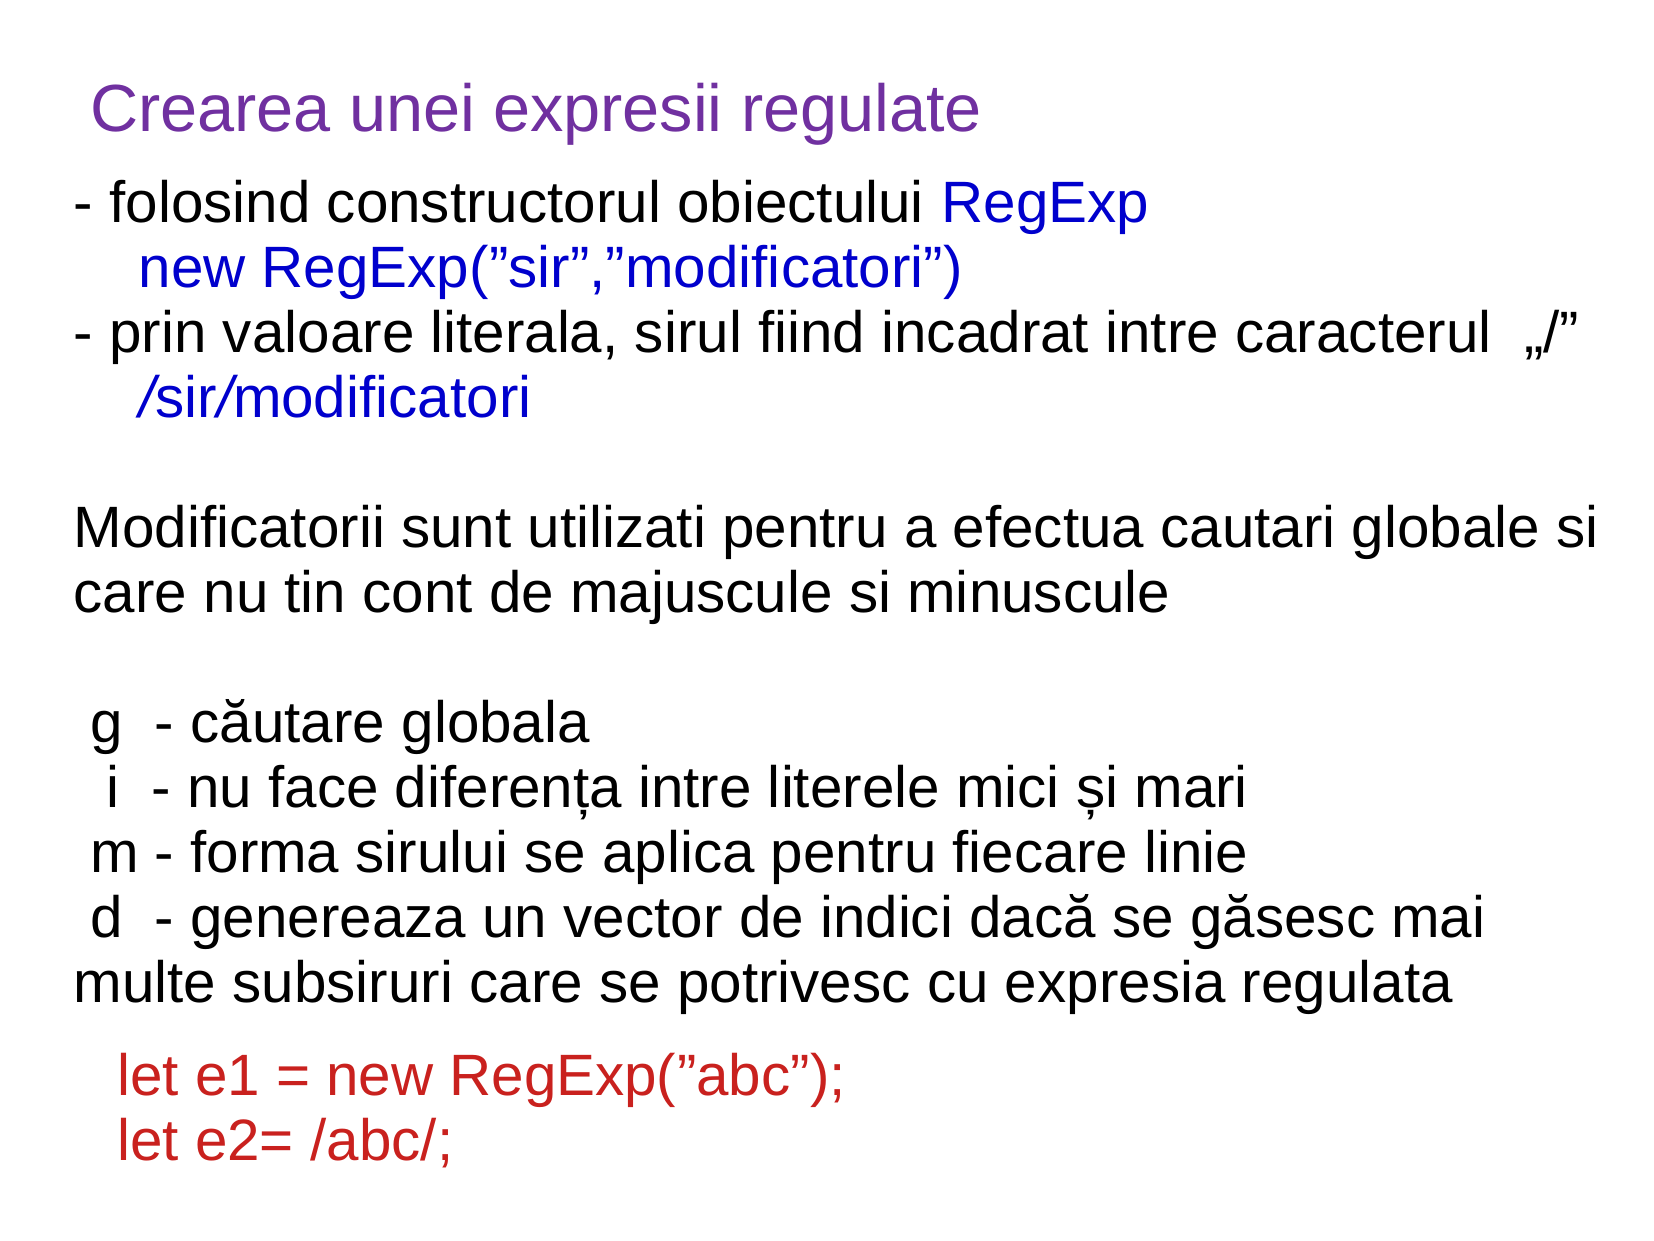

Crearea unei expresii regulate
- folosind constructorul obiectului RegExp
 new RegExp(”sir”,”modificatori”)
- prin valoare literala, sirul fiind incadrat intre caracterul „/”
 /sir/modificatori
Modificatorii sunt utilizati pentru a efectua cautari globale si care nu tin cont de majuscule si minuscule
 g - căutare globala
 i - nu face diferența intre literele mici și mari
 m - forma sirului se aplica pentru fiecare linie
 d - genereaza un vector de indici dacă se găsesc mai multe subsiruri care se potrivesc cu expresia regulata
 let e1 = new RegExp(”abc”);
 let e2= /abc/;